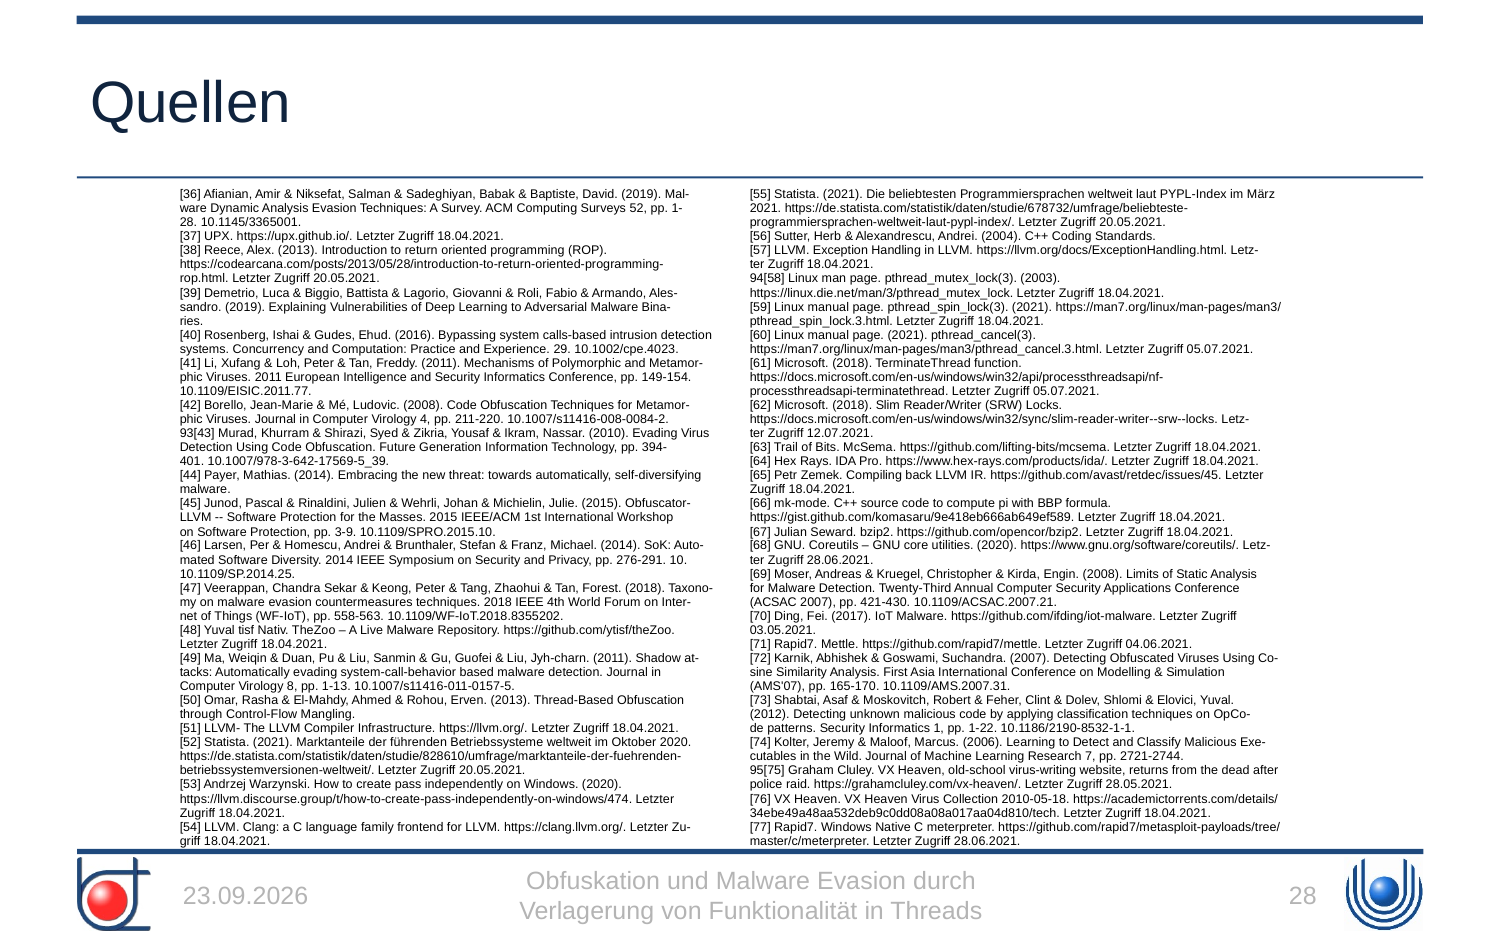

# Quellen
[36] Afianian, Amir & Niksefat, Salman & Sadeghiyan, Babak & Baptiste, David. (2019). Mal-
ware Dynamic Analysis Evasion Techniques: A Survey. ACM Computing Surveys 52, pp. 1-
28. 10.1145/3365001.
[37] UPX. https://upx.github.io/. Letzter Zugriff 18.04.2021.
[38] Reece, Alex. (2013). Introduction to return oriented programming (ROP).
https://codearcana.com/posts/2013/05/28/introduction-to-return-oriented-programming-
rop.html. Letzter Zugriff 20.05.2021.
[39] Demetrio, Luca & Biggio, Battista & Lagorio, Giovanni & Roli, Fabio & Armando, Ales-
sandro. (2019). Explaining Vulnerabilities of Deep Learning to Adversarial Malware Bina-
ries.
[40] Rosenberg, Ishai & Gudes, Ehud. (2016). Bypassing system calls-based intrusion detection
systems. Concurrency and Computation: Practice and Experience. 29. 10.1002/cpe.4023.
[41] Li, Xufang & Loh, Peter & Tan, Freddy. (2011). Mechanisms of Polymorphic and Metamor-
phic Viruses. 2011 European Intelligence and Security Informatics Conference, pp. 149-154.
10.1109/EISIC.2011.77.
[42] Borello, Jean-Marie & Mé, Ludovic. (2008). Code Obfuscation Techniques for Metamor-
phic Viruses. Journal in Computer Virology 4, pp. 211-220. 10.1007/s11416-008-0084-2.
93[43] Murad, Khurram & Shirazi, Syed & Zikria, Yousaf & Ikram, Nassar. (2010). Evading Virus
Detection Using Code Obfuscation. Future Generation Information Technology, pp. 394-
401. 10.1007/978-3-642-17569-5_39.
[44] Payer, Mathias. (2014). Embracing the new threat: towards automatically, self-diversifying
malware.
[45] Junod, Pascal & Rinaldini, Julien & Wehrli, Johan & Michielin, Julie. (2015). Obfuscator-
LLVM -- Software Protection for the Masses. 2015 IEEE/ACM 1st International Workshop
on Software Protection, pp. 3-9. 10.1109/SPRO.2015.10.
[46] Larsen, Per & Homescu, Andrei & Brunthaler, Stefan & Franz, Michael. (2014). SoK: Auto-
mated Software Diversity. 2014 IEEE Symposium on Security and Privacy, pp. 276-291. 10.
10.1109/SP.2014.25.
[47] Veerappan, Chandra Sekar & Keong, Peter & Tang, Zhaohui & Tan, Forest. (2018). Taxono-
my on malware evasion countermeasures techniques. 2018 IEEE 4th World Forum on Inter-
net of Things (WF-IoT), pp. 558-563. 10.1109/WF-IoT.2018.8355202.
[48] Yuval tisf Nativ. TheZoo – A Live Malware Repository. https://github.com/ytisf/theZoo.
Letzter Zugriff 18.04.2021.
[49] Ma, Weiqin & Duan, Pu & Liu, Sanmin & Gu, Guofei & Liu, Jyh-charn. (2011). Shadow at-
tacks: Automatically evading system-call-behavior based malware detection. Journal in
Computer Virology 8, pp. 1-13. 10.1007/s11416-011-0157-5.
[50] Omar, Rasha & El-Mahdy, Ahmed & Rohou, Erven. (2013). Thread-Based Obfuscation
through Control-Flow Mangling.
[51] LLVM- The LLVM Compiler Infrastructure. https://llvm.org/. Letzter Zugriff 18.04.2021.
[52] Statista. (2021). Marktanteile der führenden Betriebssysteme weltweit im Oktober 2020.
https://de.statista.com/statistik/daten/studie/828610/umfrage/marktanteile-der-fuehrenden-
betriebssystemversionen-weltweit/. Letzter Zugriff 20.05.2021.
[53] Andrzej Warzynski. How to create pass independently on Windows. (2020).
https://llvm.discourse.group/t/how-to-create-pass-independently-on-windows/474. Letzter
Zugriff 18.04.2021.
[54] LLVM. Clang: a C language family frontend for LLVM. https://clang.llvm.org/. Letzter Zu-
griff 18.04.2021.
[55] Statista. (2021). Die beliebtesten Programmiersprachen weltweit laut PYPL-Index im März
2021. https://de.statista.com/statistik/daten/studie/678732/umfrage/beliebteste-
programmiersprachen-weltweit-laut-pypl-index/. Letzter Zugriff 20.05.2021.
[56] Sutter, Herb & Alexandrescu, Andrei. (2004). C++ Coding Standards.
[57] LLVM. Exception Handling in LLVM. https://llvm.org/docs/ExceptionHandling.html. Letz-
ter Zugriff 18.04.2021.
94[58] Linux man page. pthread_mutex_lock(3). (2003).
https://linux.die.net/man/3/pthread_mutex_lock. Letzter Zugriff 18.04.2021.
[59] Linux manual page. pthread_spin_lock(3). (2021). https://man7.org/linux/man-pages/man3/
pthread_spin_lock.3.html. Letzter Zugriff 18.04.2021.
[60] Linux manual page. (2021). pthread_cancel(3).
https://man7.org/linux/man-pages/man3/pthread_cancel.3.html. Letzter Zugriff 05.07.2021.
[61] Microsoft. (2018). TerminateThread function.
https://docs.microsoft.com/en-us/windows/win32/api/processthreadsapi/nf-
processthreadsapi-terminatethread. Letzter Zugriff 05.07.2021.
[62] Microsoft. (2018). Slim Reader/Writer (SRW) Locks.
https://docs.microsoft.com/en-us/windows/win32/sync/slim-reader-writer--srw--locks. Letz-
ter Zugriff 12.07.2021.
[63] Trail of Bits. McSema. https://github.com/lifting-bits/mcsema. Letzter Zugriff 18.04.2021.
[64] Hex Rays. IDA Pro. https://www.hex-rays.com/products/ida/. Letzter Zugriff 18.04.2021.
[65] Petr Zemek. Compiling back LLVM IR. https://github.com/avast/retdec/issues/45. Letzter
Zugriff 18.04.2021.
[66] mk-mode. C++ source code to compute pi with BBP formula.
https://gist.github.com/komasaru/9e418eb666ab649ef589. Letzter Zugriff 18.04.2021.
[67] Julian Seward. bzip2. https://github.com/opencor/bzip2. Letzter Zugriff 18.04.2021.
[68] GNU. Coreutils – GNU core utilities. (2020). https://www.gnu.org/software/coreutils/. Letz-
ter Zugriff 28.06.2021.
[69] Moser, Andreas & Kruegel, Christopher & Kirda, Engin. (2008). Limits of Static Analysis
for Malware Detection. Twenty-Third Annual Computer Security Applications Conference
(ACSAC 2007), pp. 421-430. 10.1109/ACSAC.2007.21.
[70] Ding, Fei. (2017). IoT Malware. https://github.com/ifding/iot-malware. Letzter Zugriff
03.05.2021.
[71] Rapid7. Mettle. https://github.com/rapid7/mettle. Letzter Zugriff 04.06.2021.
[72] Karnik, Abhishek & Goswami, Suchandra. (2007). Detecting Obfuscated Viruses Using Co-
sine Similarity Analysis. First Asia International Conference on Modelling & Simulation
(AMS'07), pp. 165-170. 10.1109/AMS.2007.31.
[73] Shabtai, Asaf & Moskovitch, Robert & Feher, Clint & Dolev, Shlomi & Elovici, Yuval.
(2012). Detecting unknown malicious code by applying classification techniques on OpCo-
de patterns. Security Informatics 1, pp. 1-22. 10.1186/2190-8532-1-1.
[74] Kolter, Jeremy & Maloof, Marcus. (2006). Learning to Detect and Classify Malicious Exe-
cutables in the Wild. Journal of Machine Learning Research 7, pp. 2721-2744.
95[75] Graham Cluley. VX Heaven, old-school virus-writing website, returns from the dead after
police raid. https://grahamcluley.com/vx-heaven/. Letzter Zugriff 28.05.2021.
[76] VX Heaven. VX Heaven Virus Collection 2010-05-18. https://academictorrents.com/details/
34ebe49a48aa532deb9c0dd08a08a017aa04d810/tech. Letzter Zugriff 18.04.2021.
[77] Rapid7. Windows Native C meterpreter. https://github.com/rapid7/metasploit-payloads/tree/
master/c/meterpreter. Letzter Zugriff 28.06.2021.
Obfuskation und Malware Evasion durch Verlagerung von Funktionalität in Threads